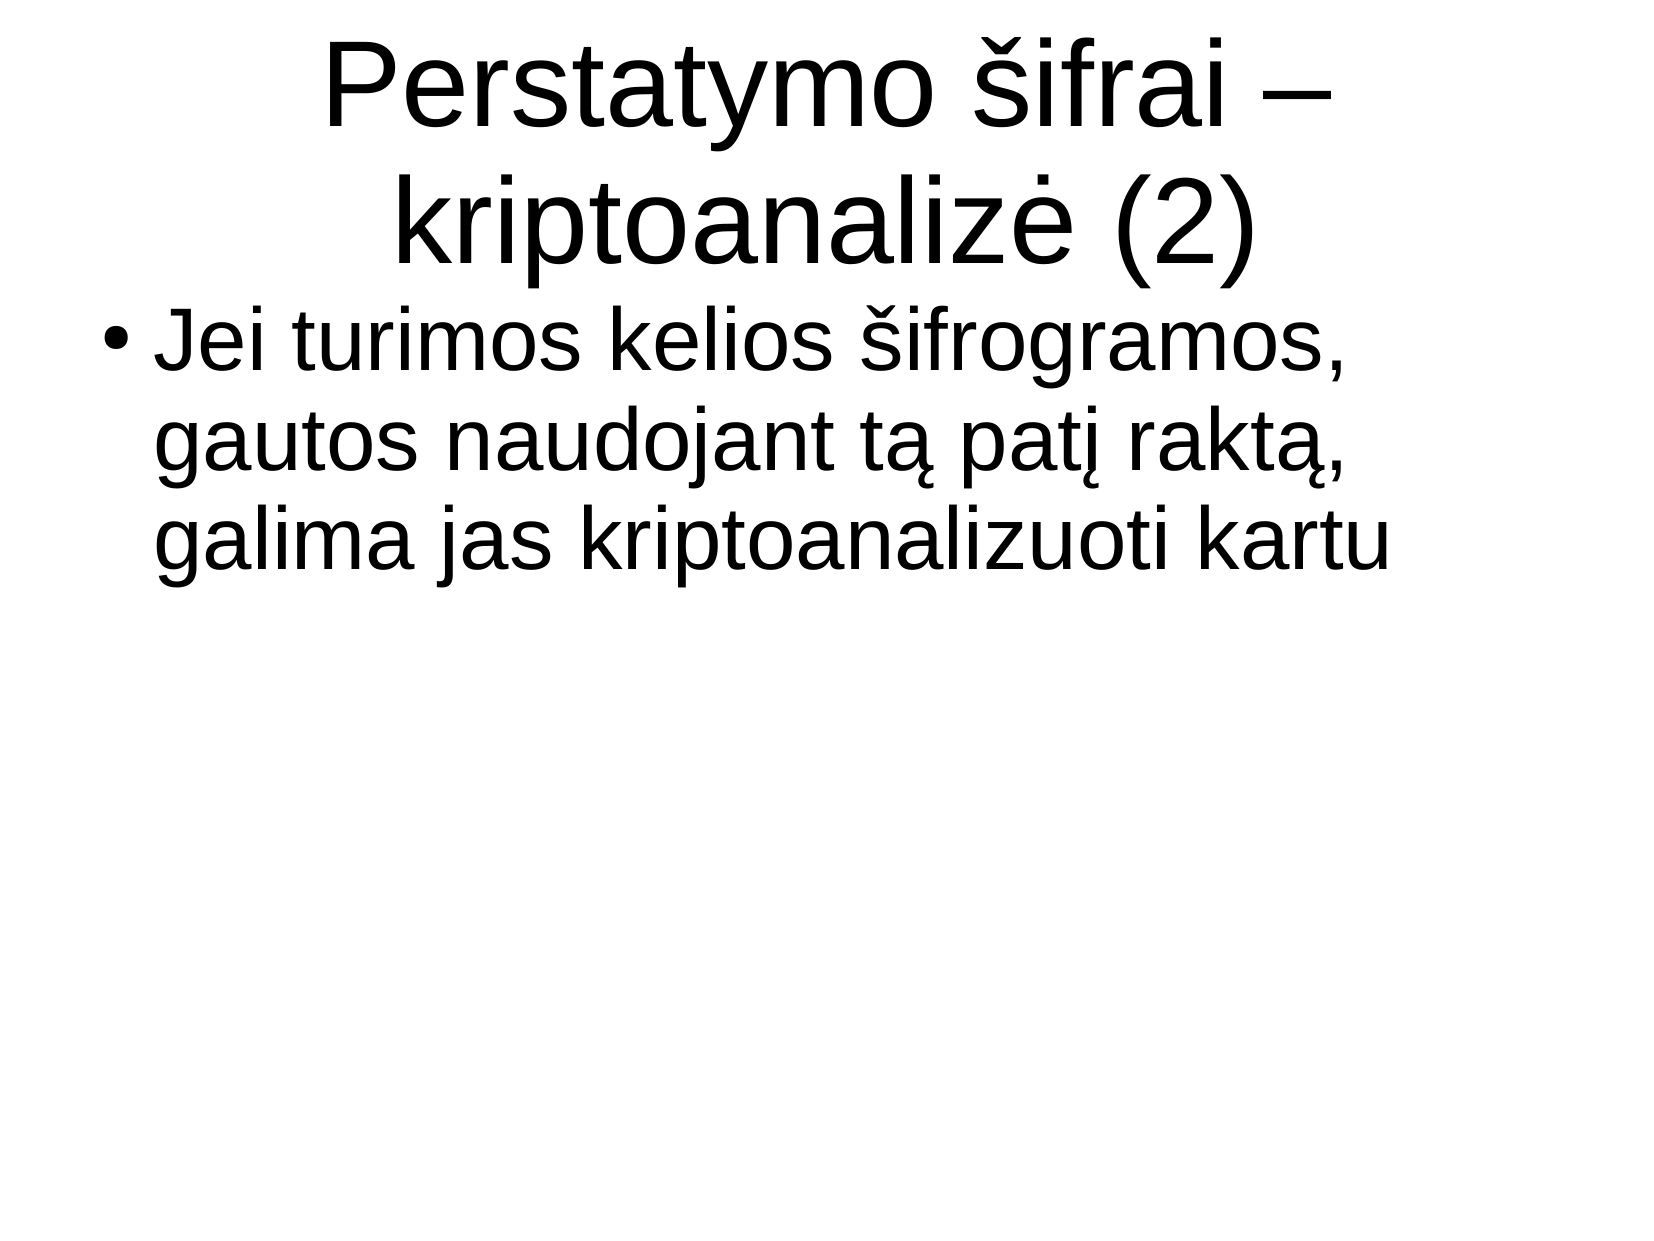

# Perstatymo šifrai – kriptoanalizė (2)
Jei turimos kelios šifrogramos, gautos naudojant tą patį raktą, galima jas kriptoanalizuoti kartu